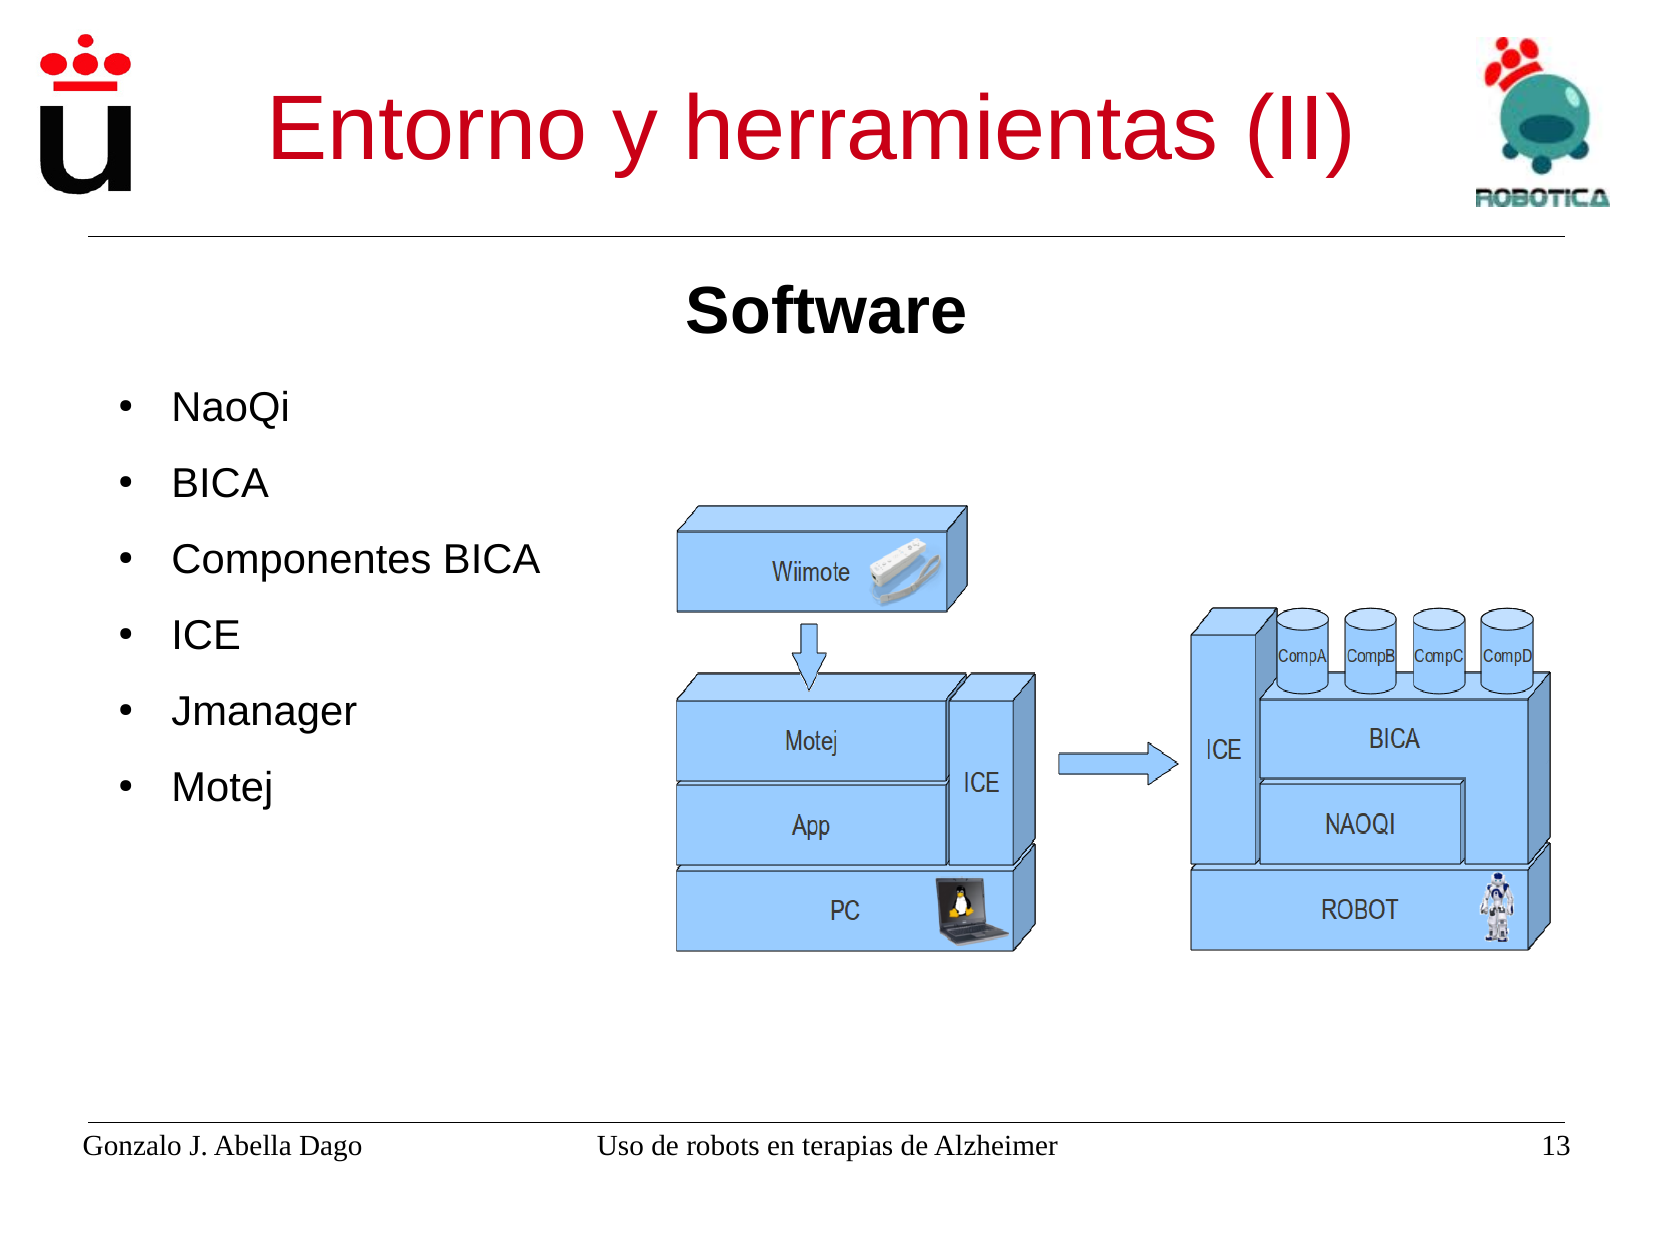

# Entorno y herramientas (II)
Software
NaoQi
BICA
Componentes BICA
ICE
Jmanager
Motej
13